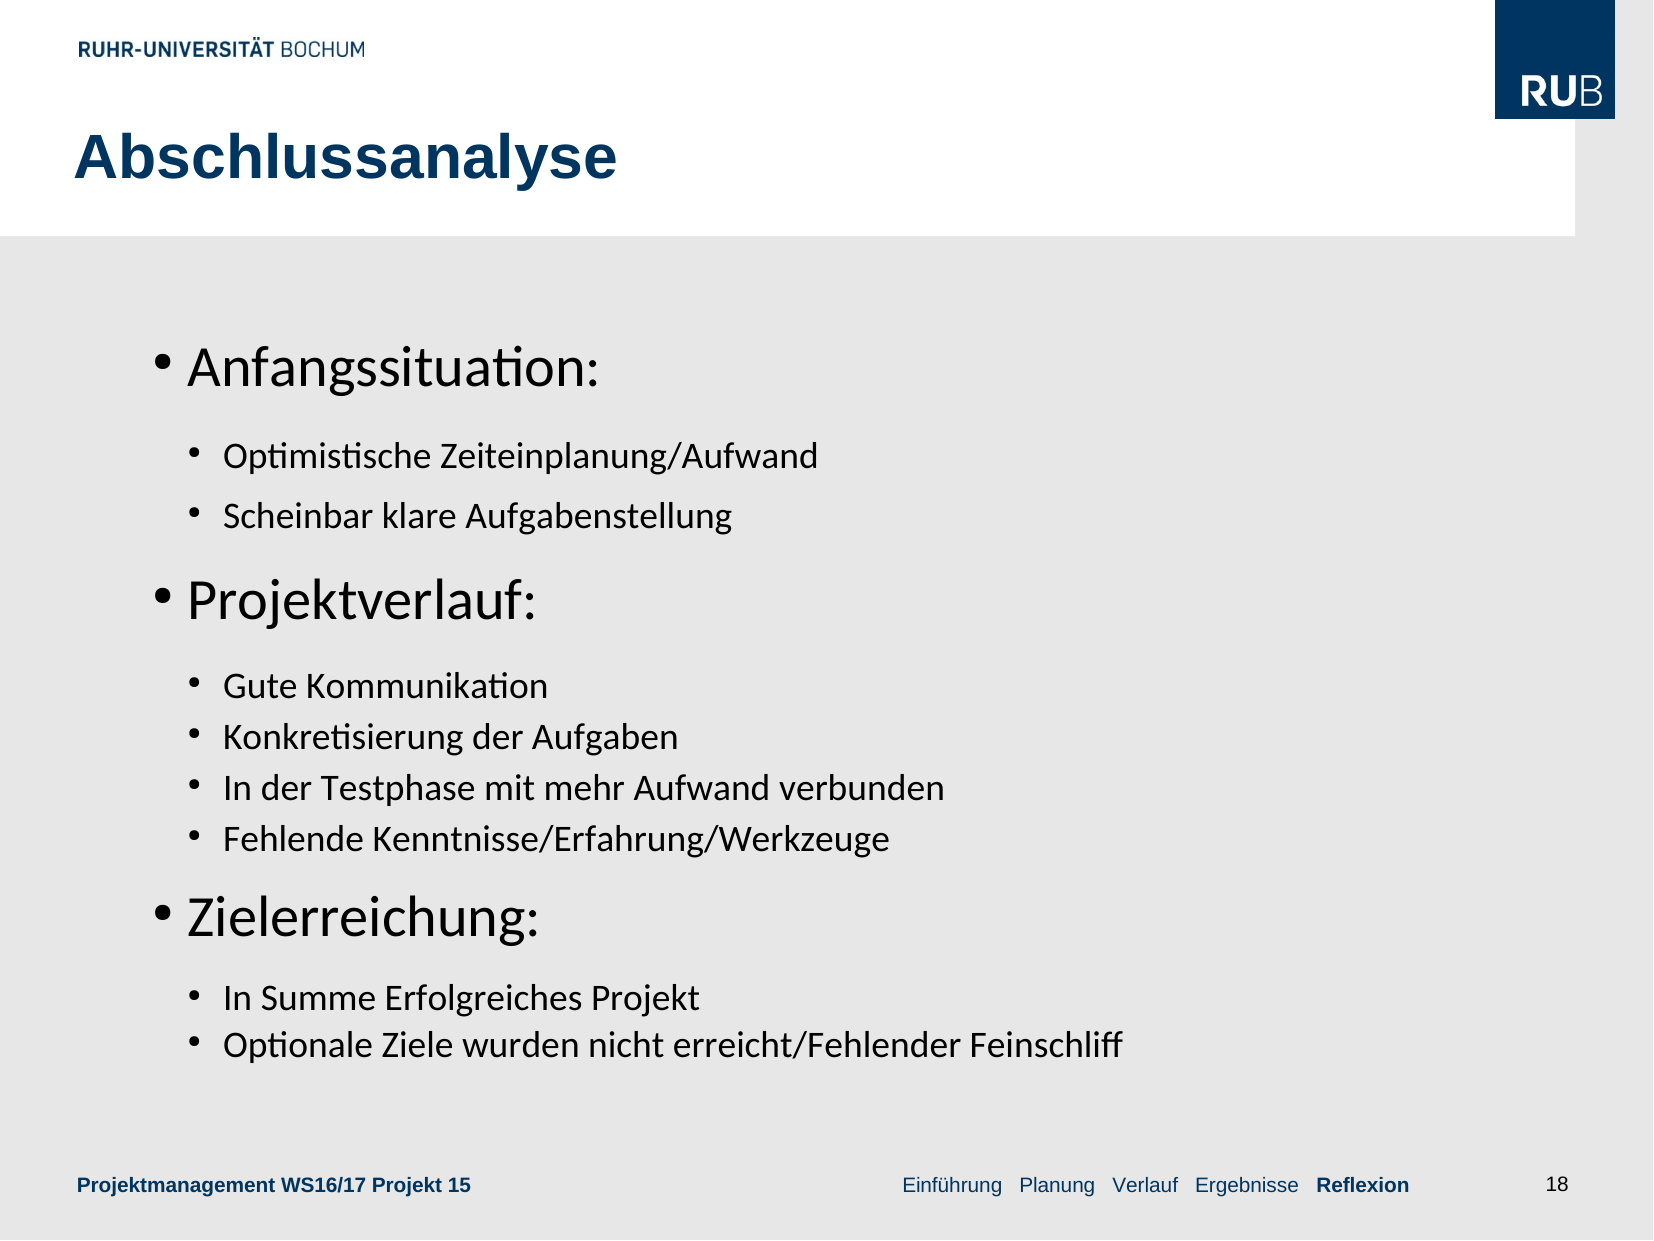

Abschlussanalyse
Anfangssituation:
Optimistische Zeiteinplanung/Aufwand
Scheinbar klare Aufgabenstellung
Projektverlauf:
Gute Kommunikation
Konkretisierung der Aufgaben
In der Testphase mit mehr Aufwand verbunden
Fehlende Kenntnisse/Erfahrung/Werkzeuge
Zielerreichung:
In Summe Erfolgreiches Projekt
Optionale Ziele wurden nicht erreicht/Fehlender Feinschliff
Projektmanagement WS16/17 Projekt 15 			Einführung Planung Verlauf Ergebnisse Reflexion